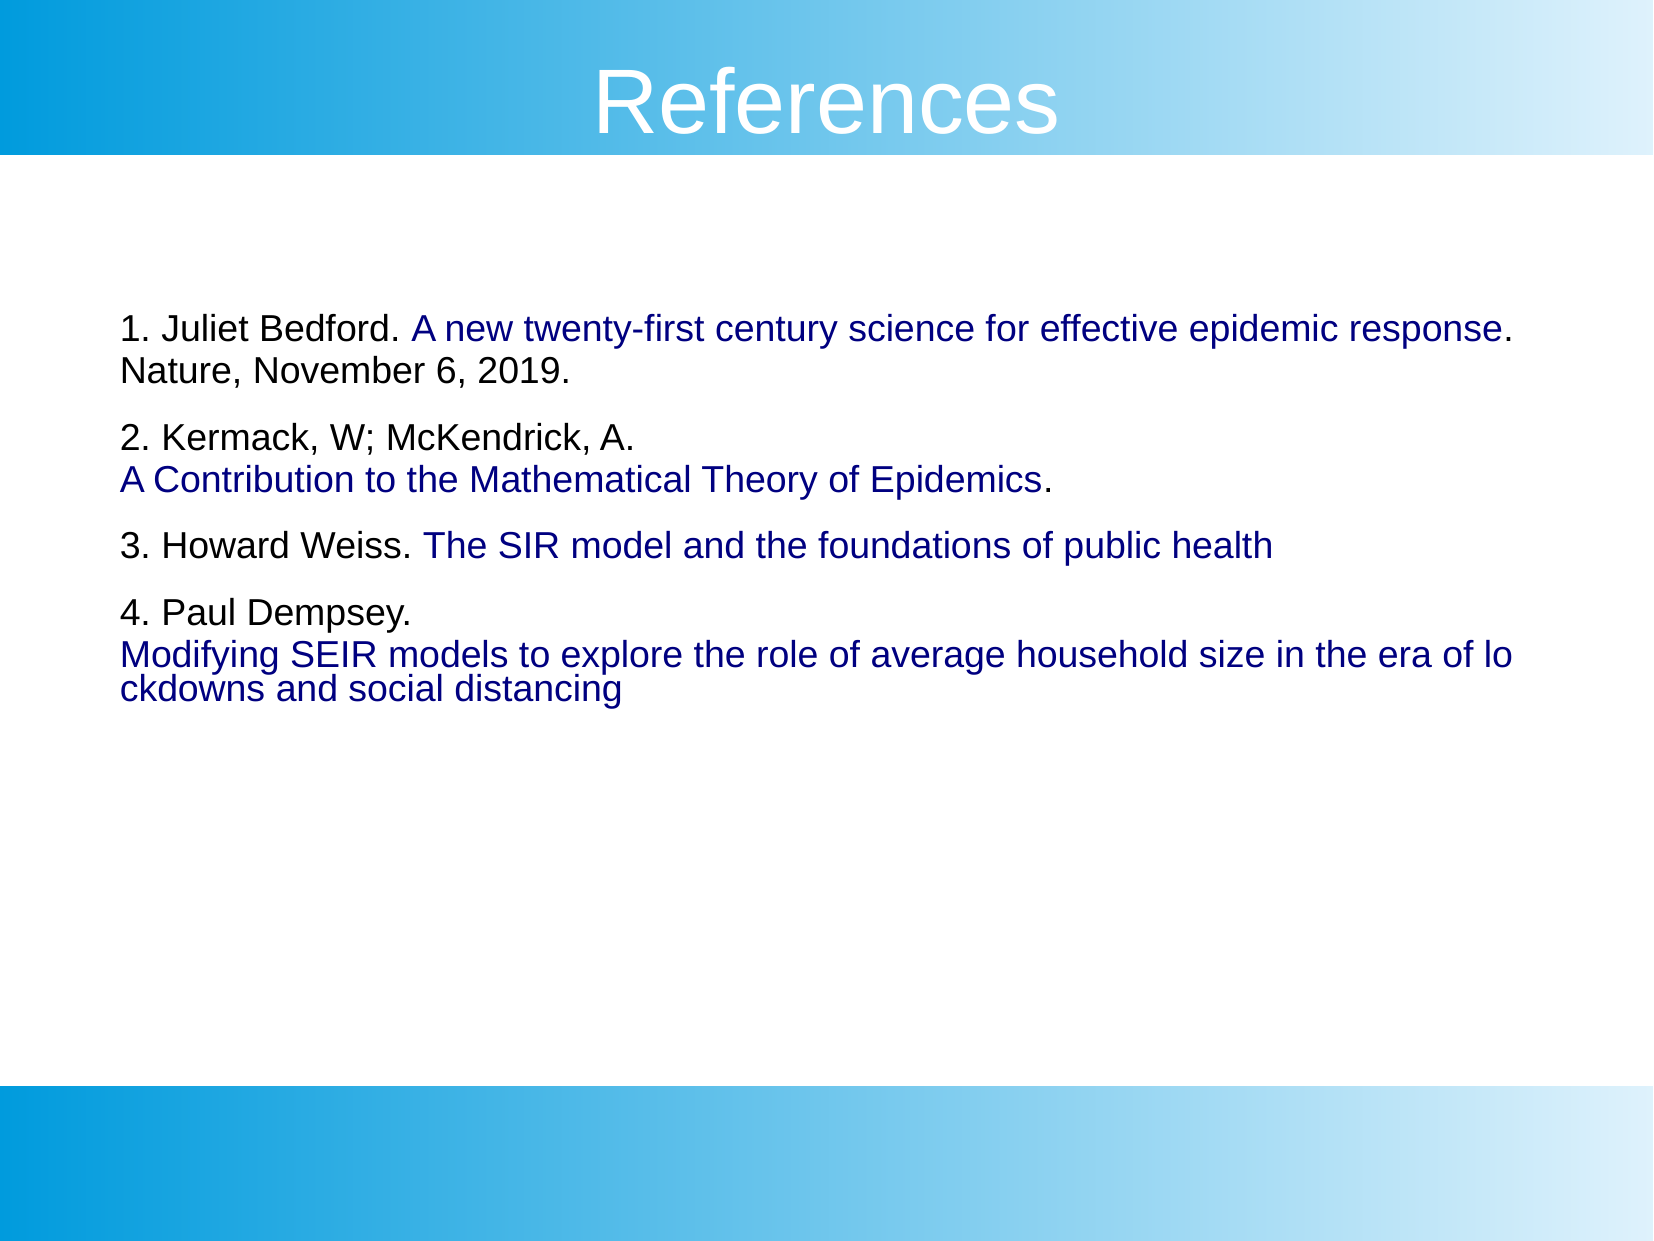

# References
1. Juliet Bedford. A new twenty-first century science for effective epidemic response. Nature, November 6, 2019.
2. Kermack, W; McKendrick, A. A Contribution to the Mathematical Theory of Epidemics.
3. Howard Weiss. The SIR model and the foundations of public health
4. Paul Dempsey. Modifying SEIR models to explore the role of average household size in the era of lockdowns and social distancing